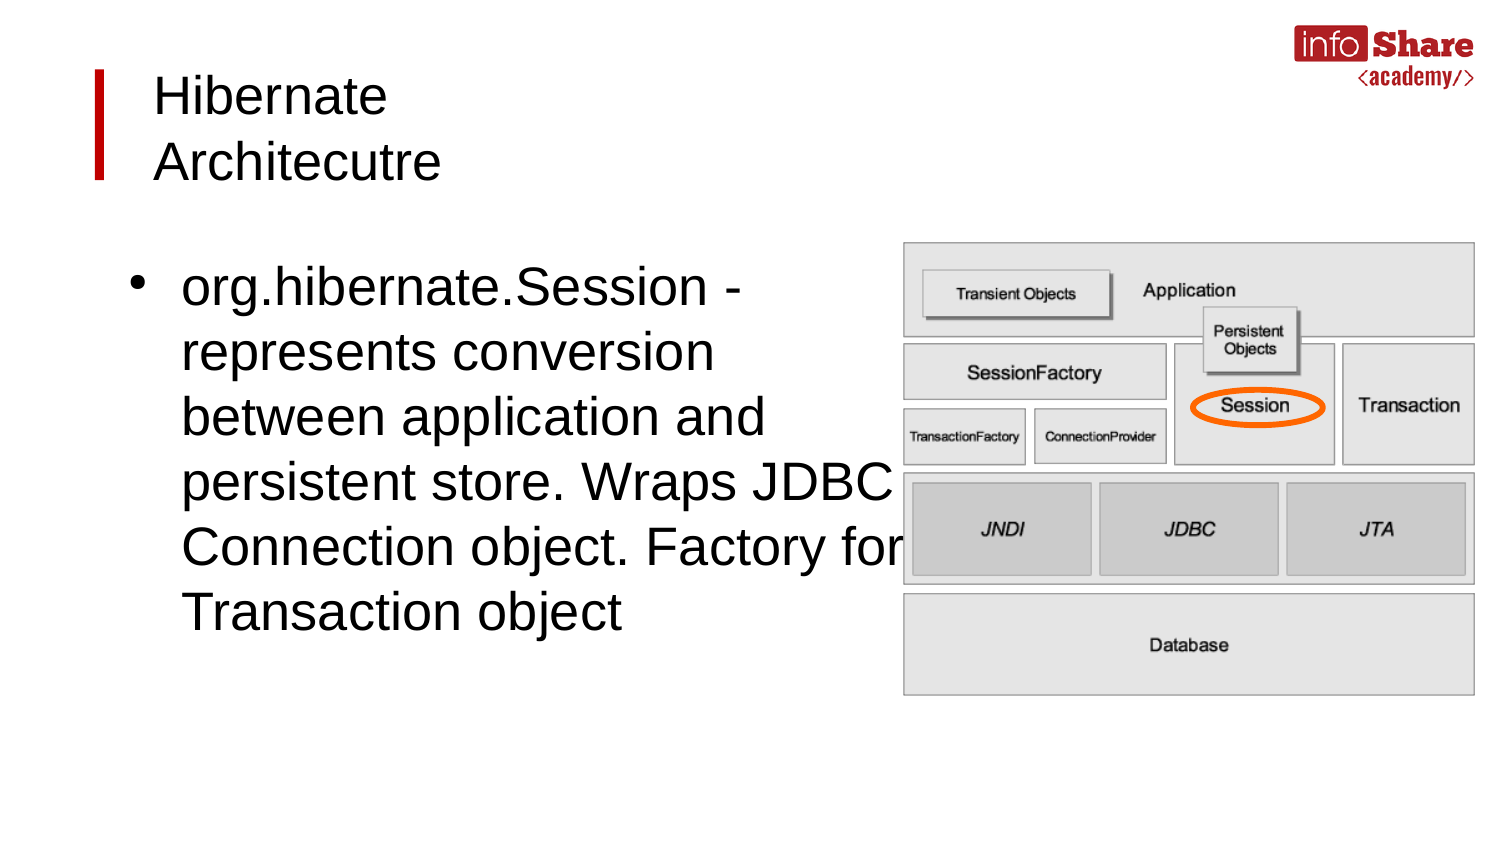

# Hibernate Architecutre
org.hibernate.Session - represents conversion between application and persistent store. Wraps JDBC Connection object. Factory for Transaction object